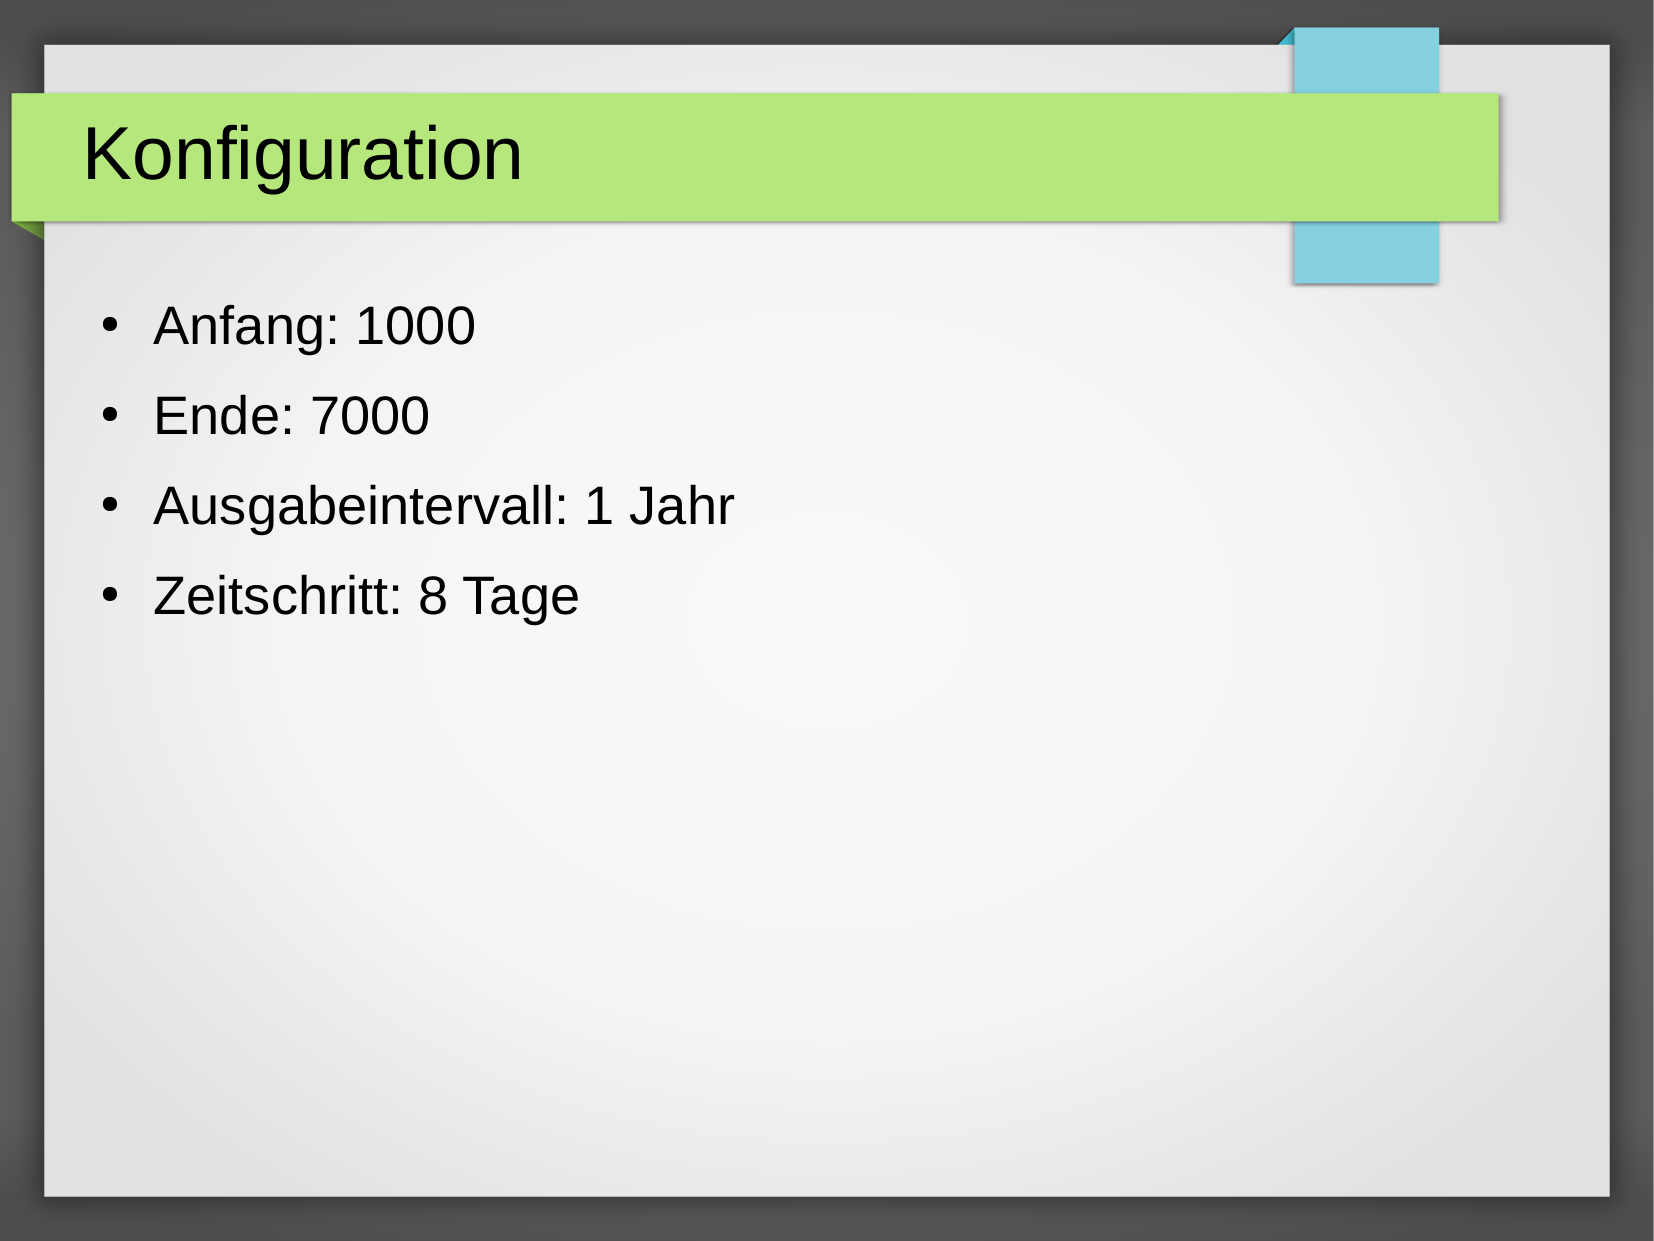

# Konfiguration
Anfang: 1000
Ende: 7000
Ausgabeintervall: 1 Jahr
Zeitschritt: 8 Tage